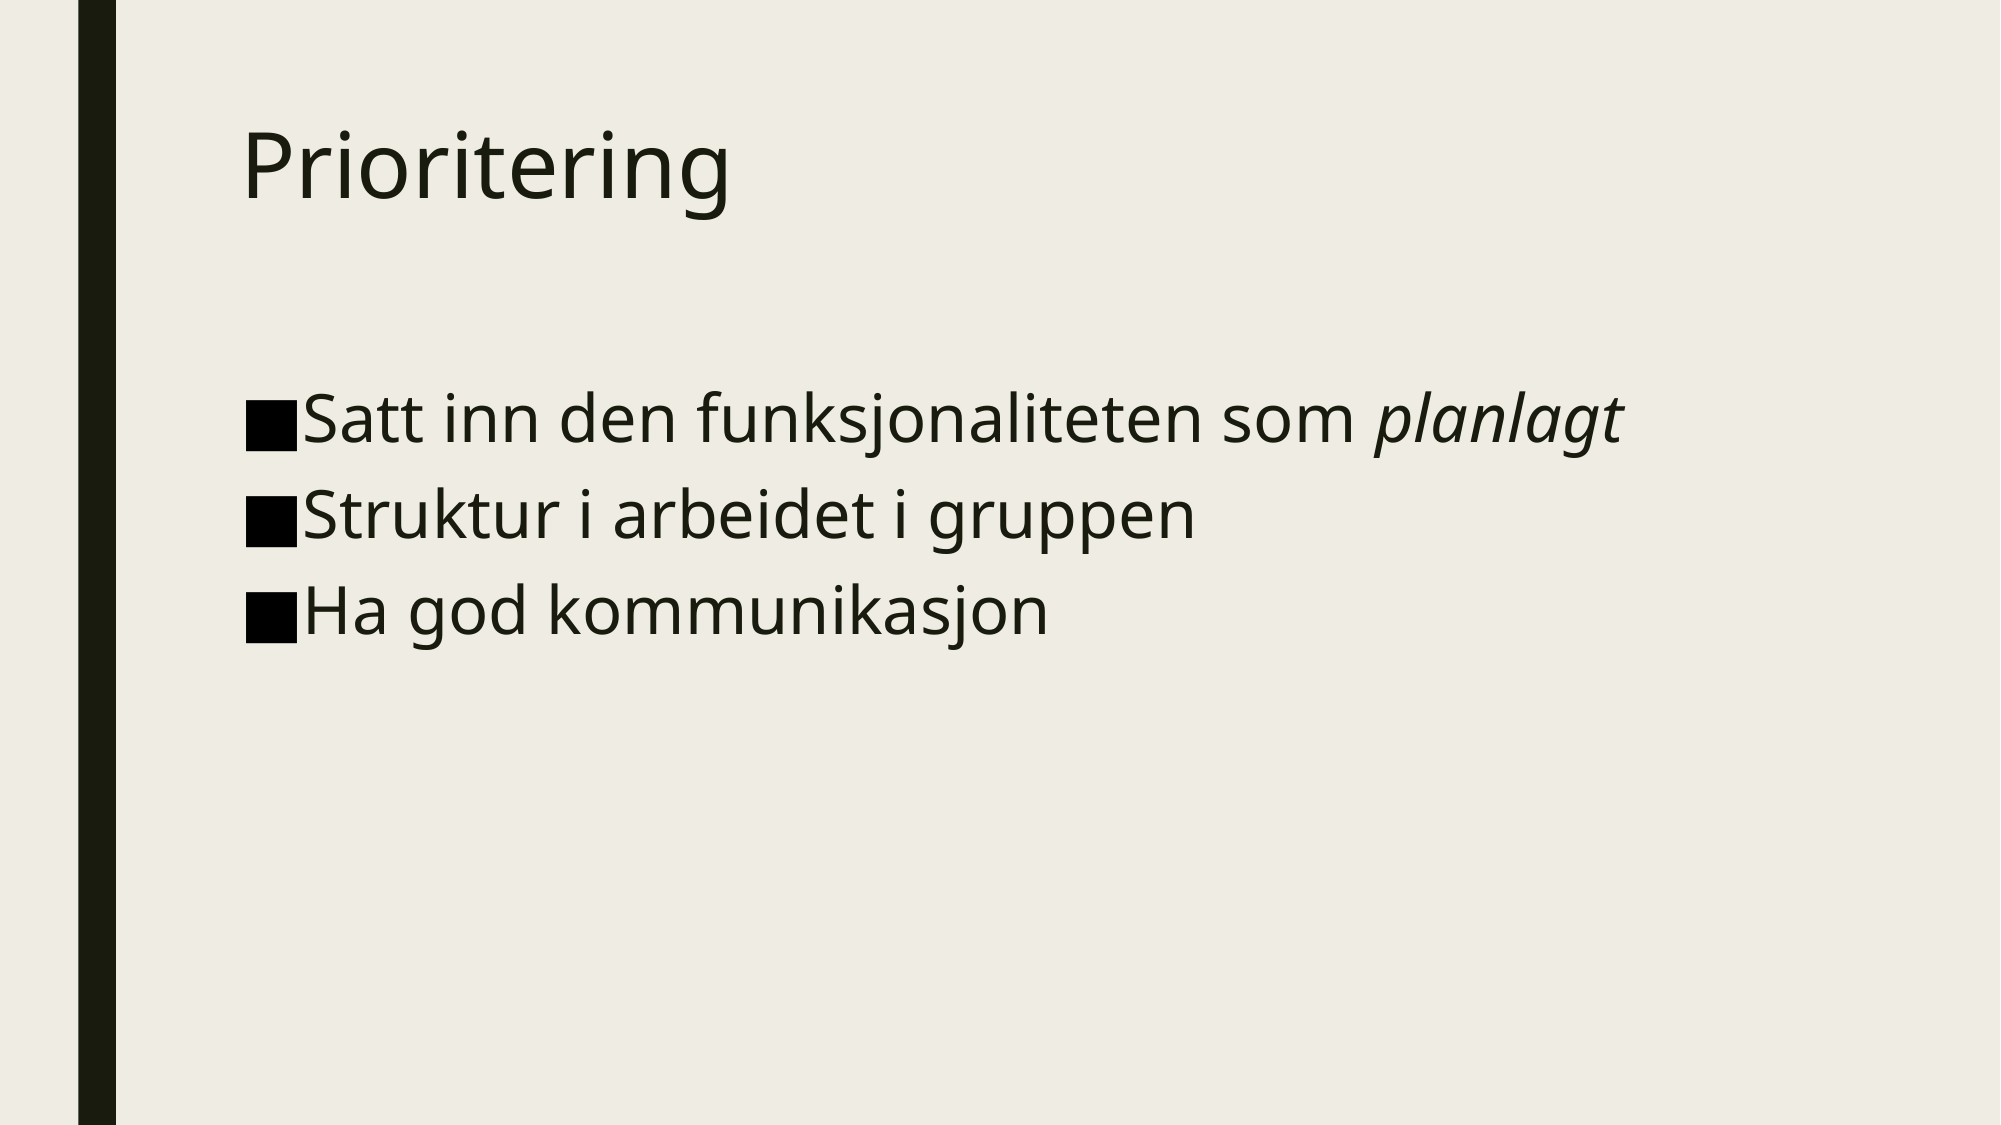

# Prioritering
Satt inn den funksjonaliteten som planlagt
Struktur i arbeidet i gruppen
Ha god kommunikasjon